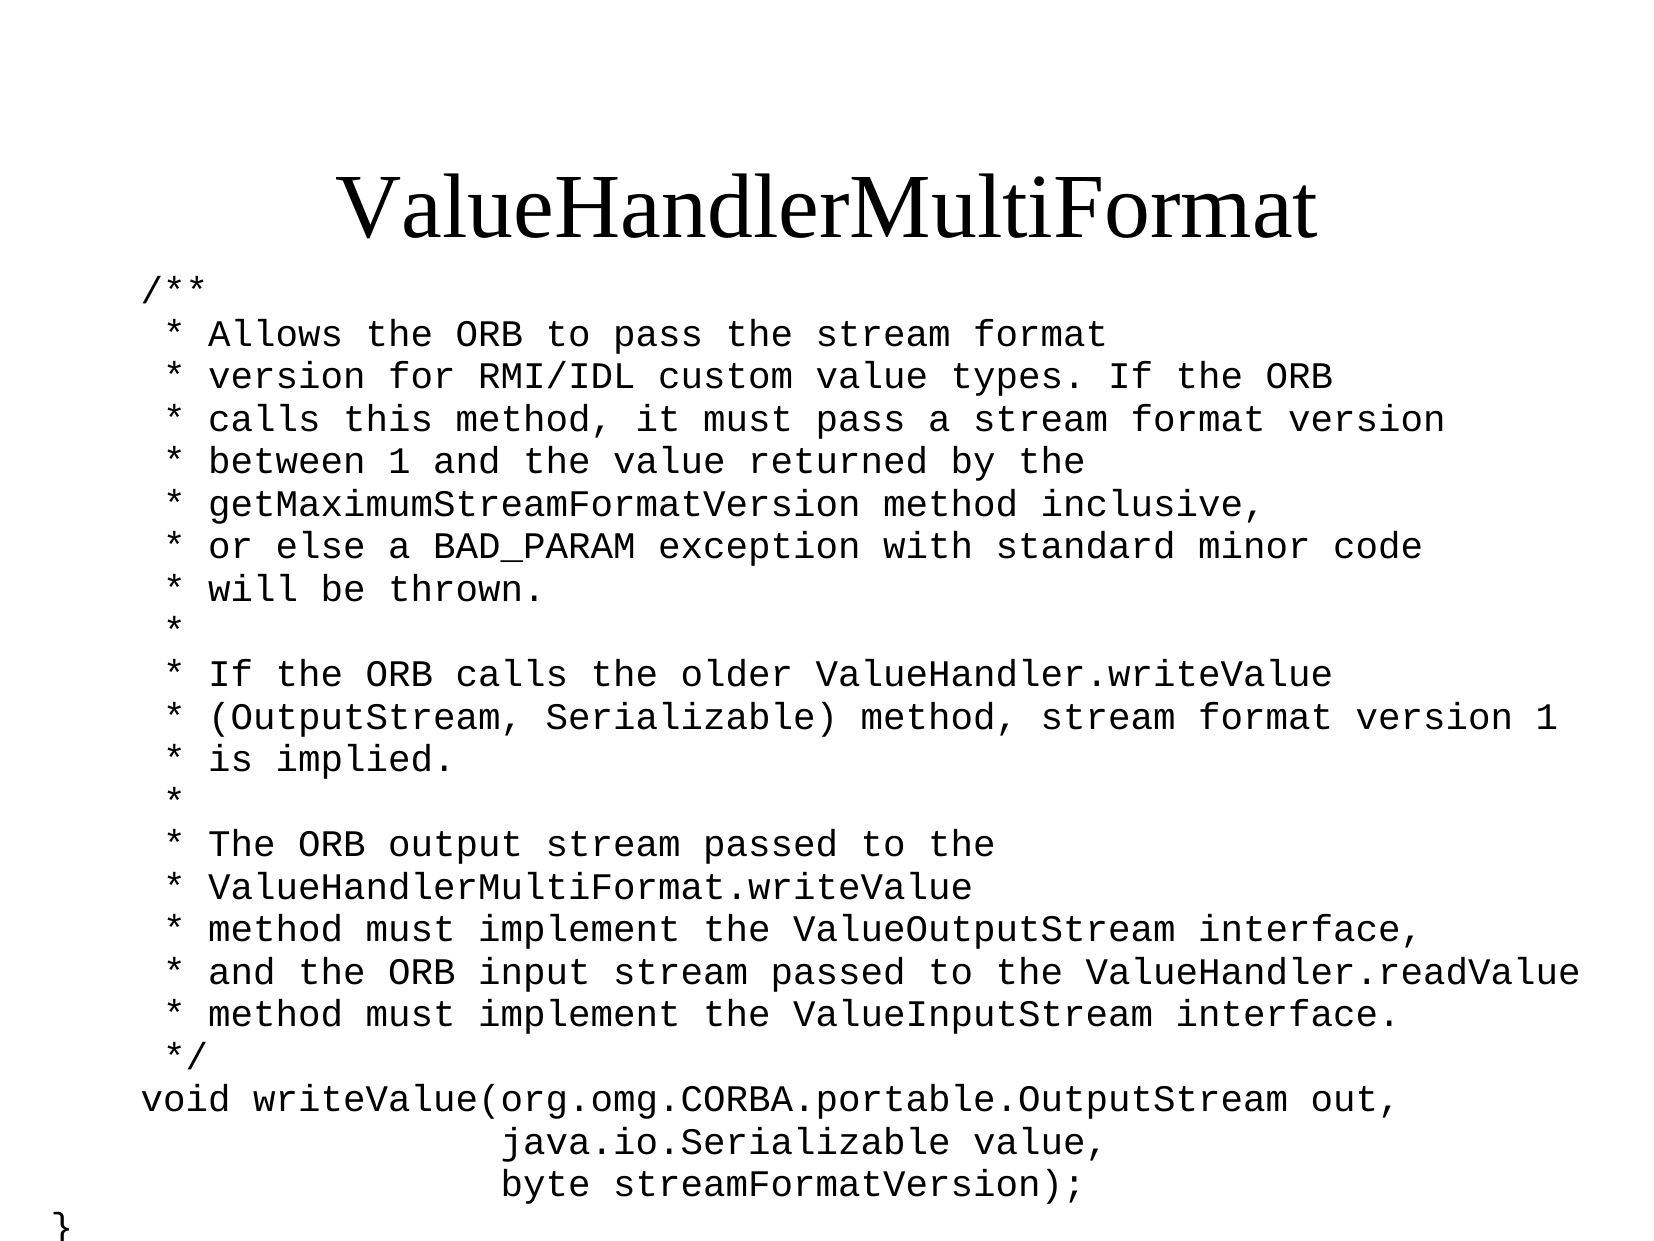

# ValueHandlerMultiFormat
 /**
 * Allows the ORB to pass the stream format
 * version for RMI/IDL custom value types. If the ORB
 * calls this method, it must pass a stream format version
 * between 1 and the value returned by the
 * getMaximumStreamFormatVersion method inclusive,
 * or else a BAD_PARAM exception with standard minor code
 * will be thrown.
 *
 * If the ORB calls the older ValueHandler.writeValue
 * (OutputStream, Serializable) method, stream format version 1
 * is implied.
 *
 * The ORB output stream passed to the
 * ValueHandlerMultiFormat.writeValue
 * method must implement the ValueOutputStream interface,
 * and the ORB input stream passed to the ValueHandler.readValue
 * method must implement the ValueInputStream interface.
 */
 void writeValue(org.omg.CORBA.portable.OutputStream out,
 java.io.Serializable value,
 byte streamFormatVersion);
}